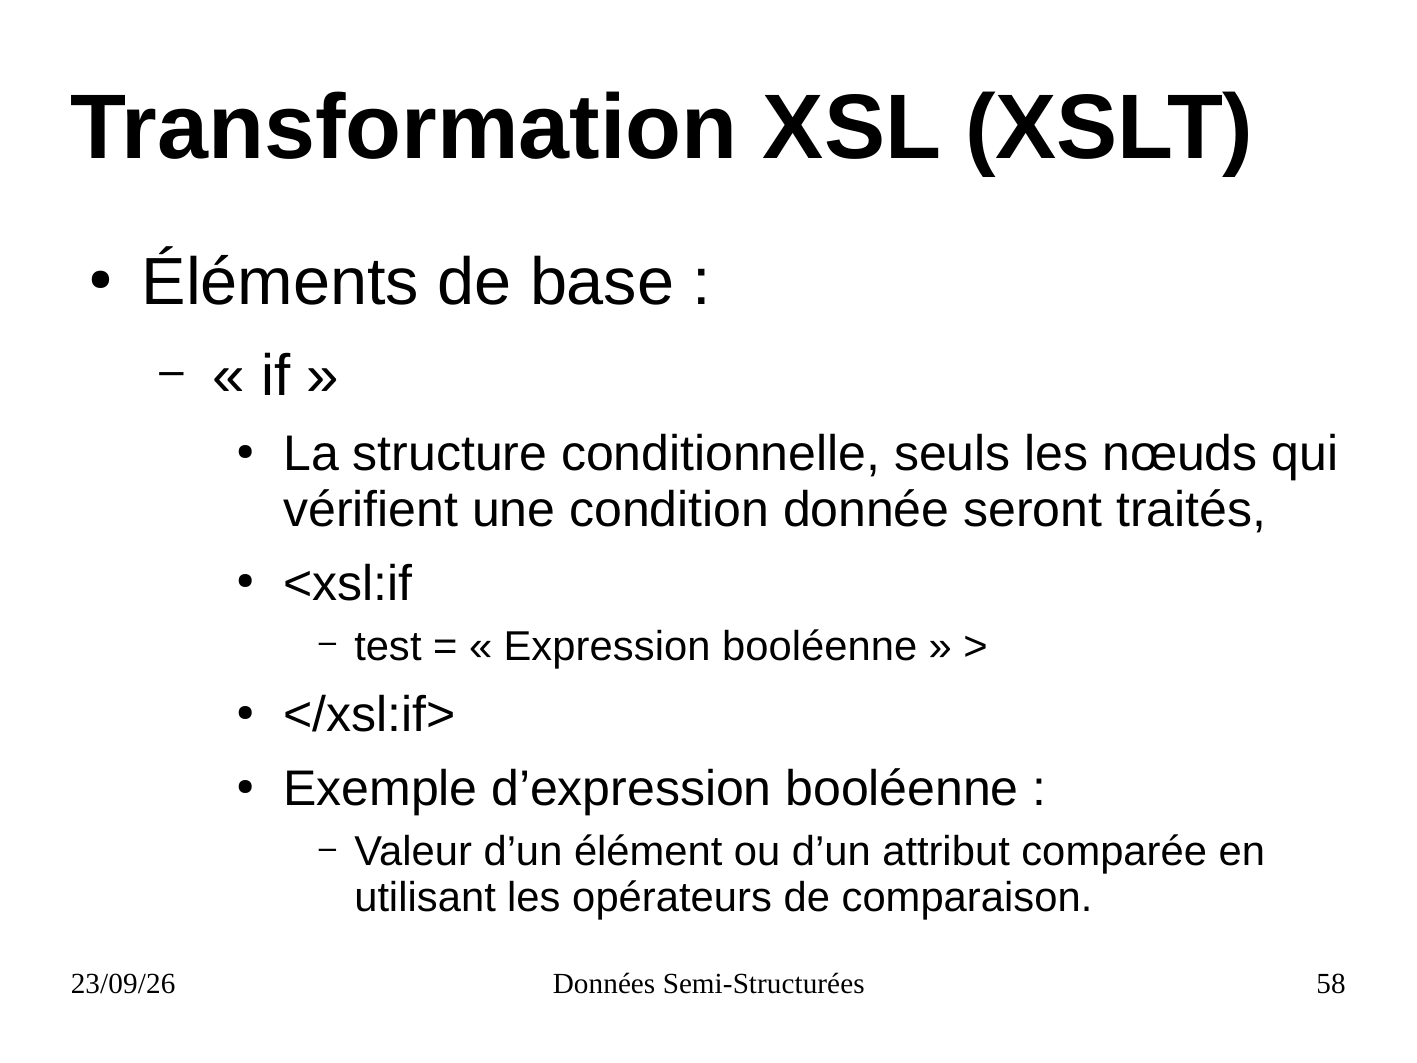

# Transformation XSL (XSLT)
Éléments de base :
« if »
La structure conditionnelle, seuls les nœuds qui vérifient une condition donnée seront traités,
<xsl:if
test = « Expression booléenne » >
</xsl:if>
Exemple d’expression booléenne :
Valeur d’un élément ou d’un attribut comparée en utilisant les opérateurs de comparaison.
Données Semi-Structurées
58